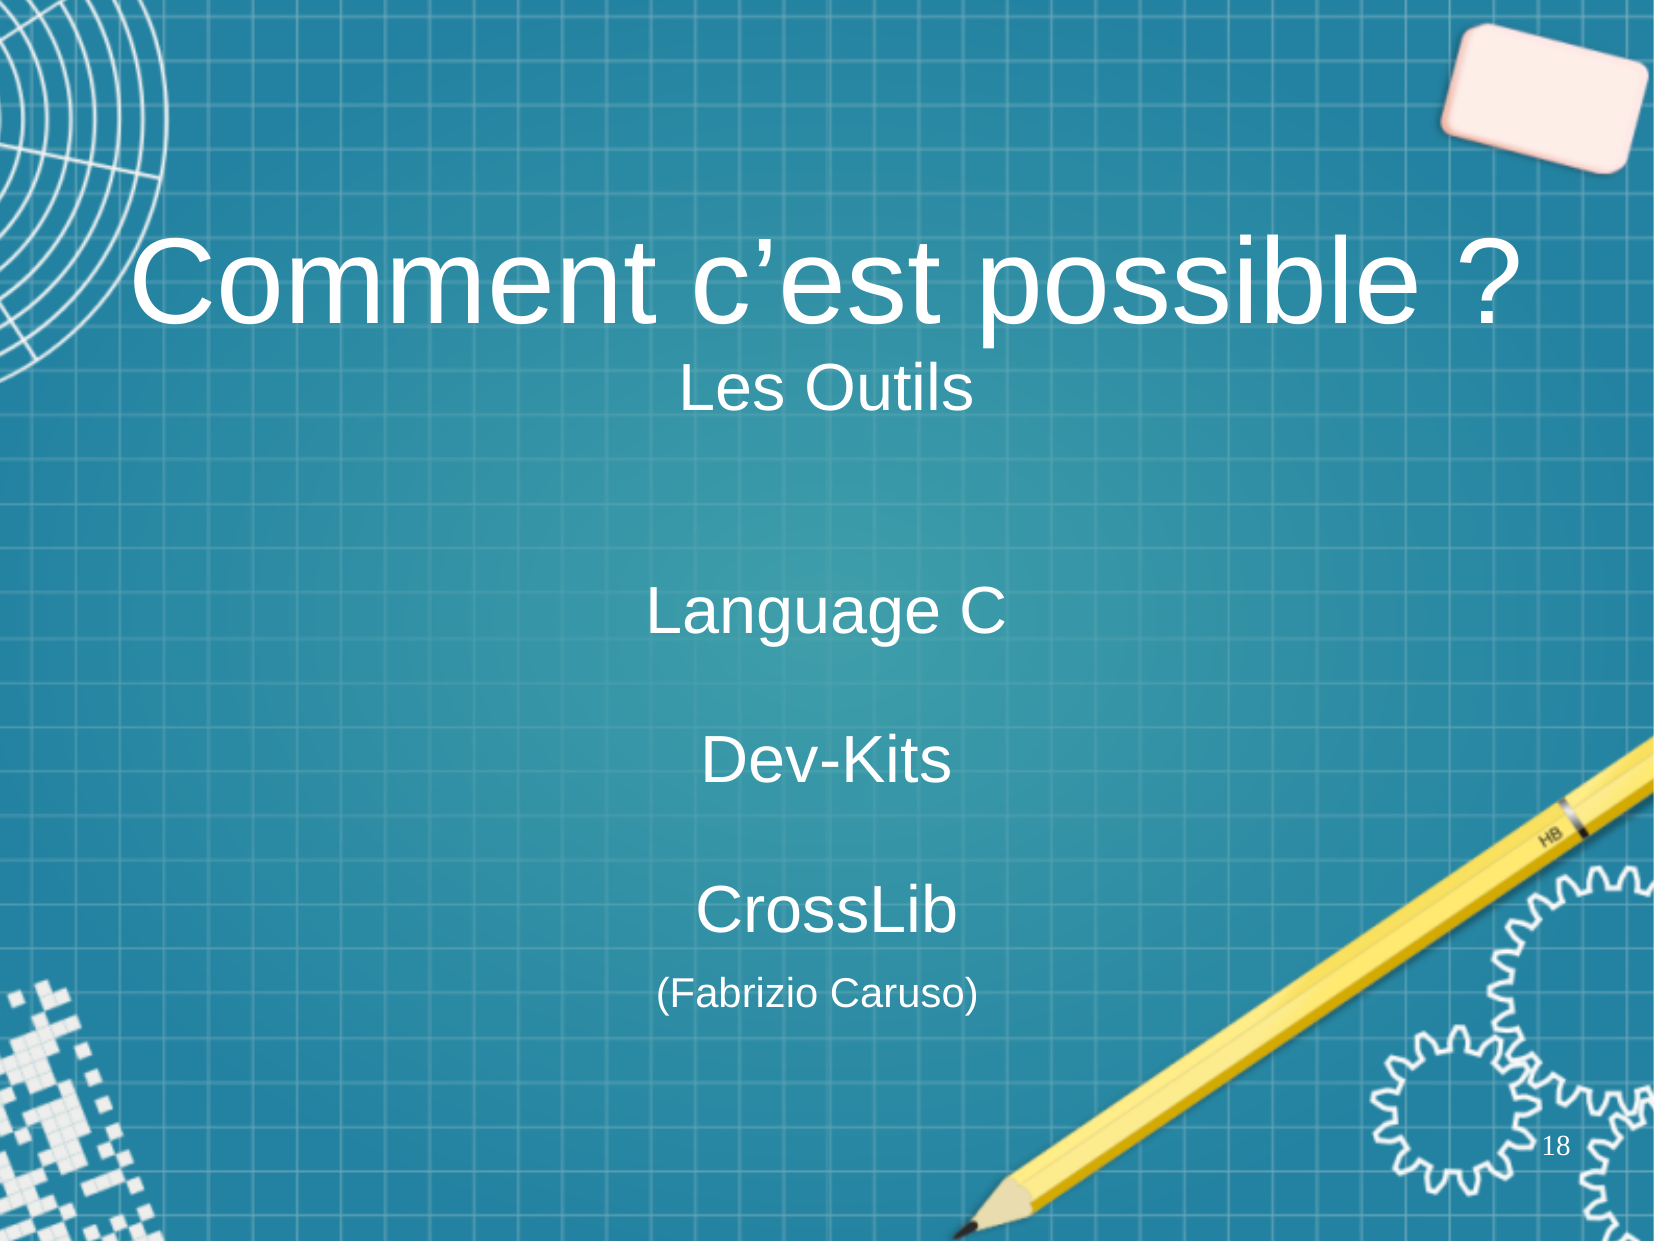

# Comment c’est possible ? Les Outils
Language C
Dev-Kits
CrossLib
(Fabrizio Caruso)
18